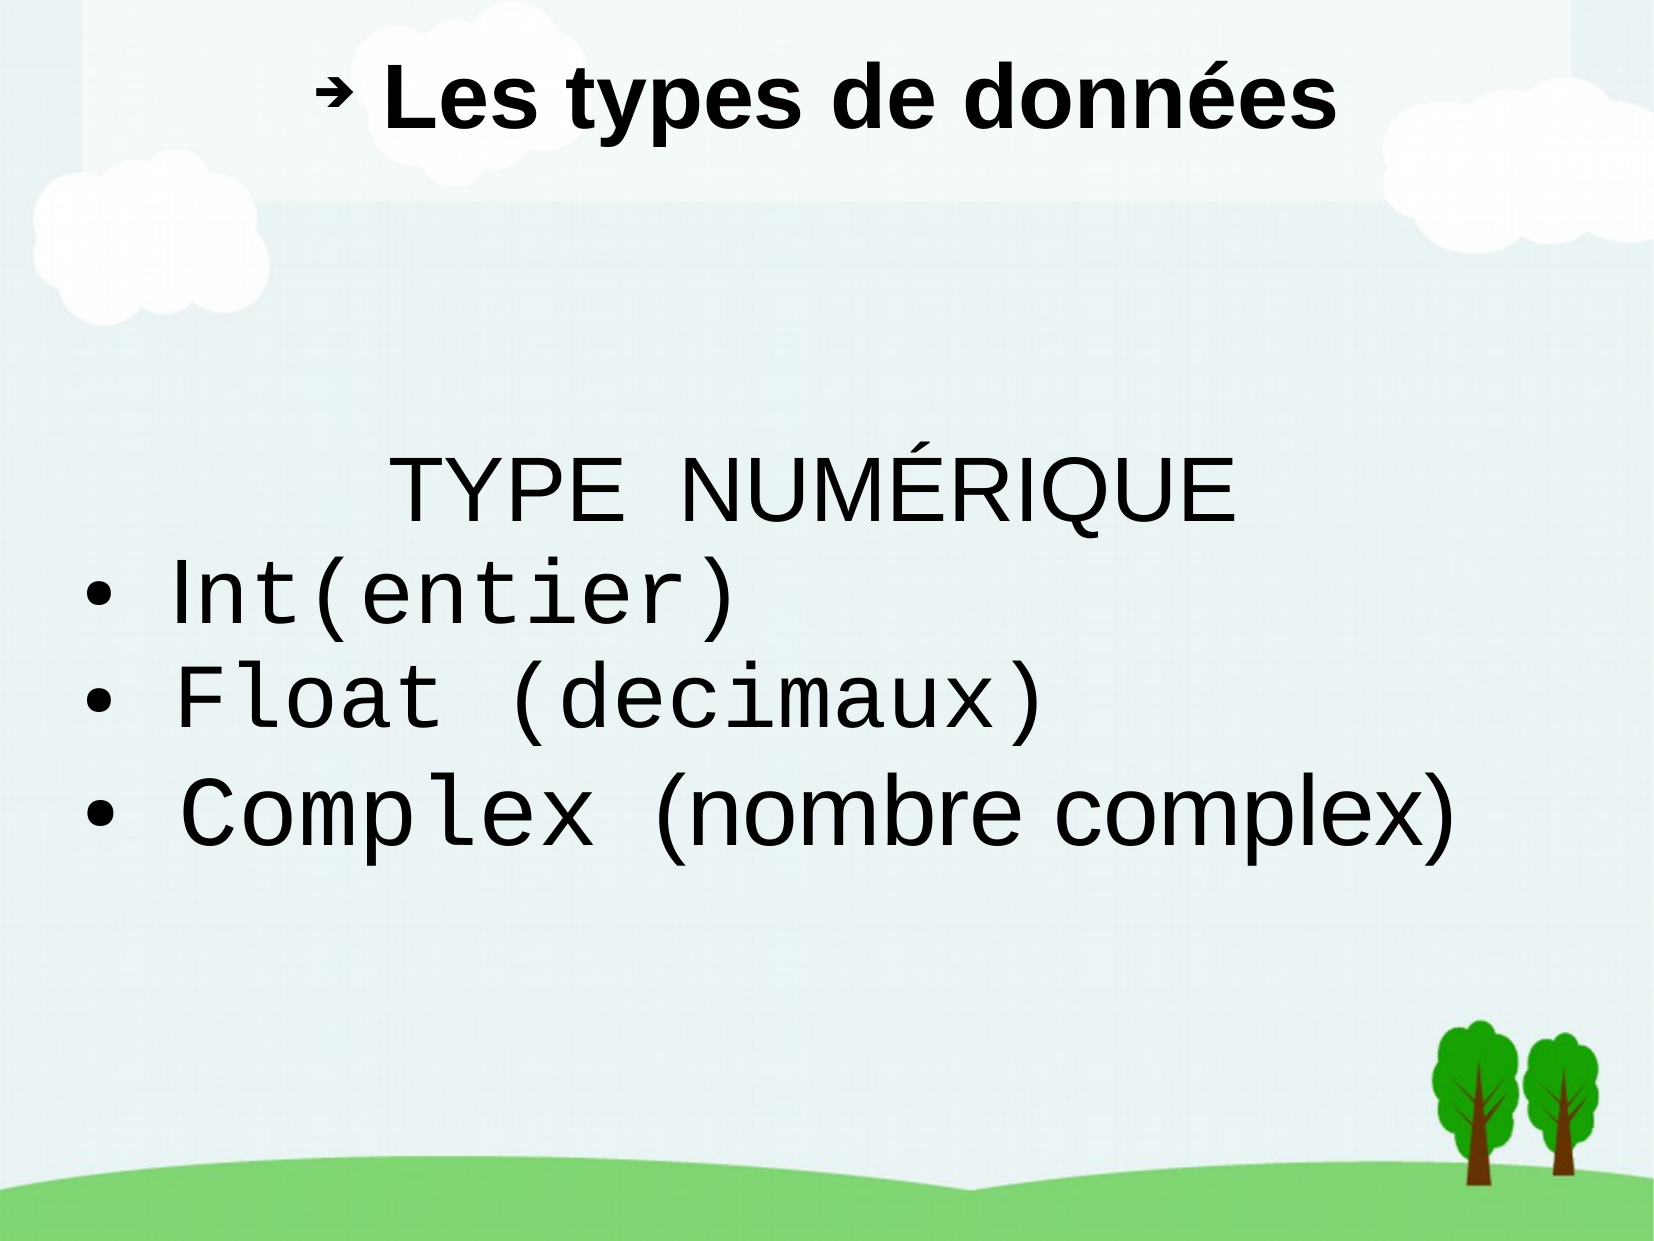

# Les types de données
TYPE NUMÉRIQUE
 Int(entier)
 Float (decimaux)
 Complex (nombre complex)